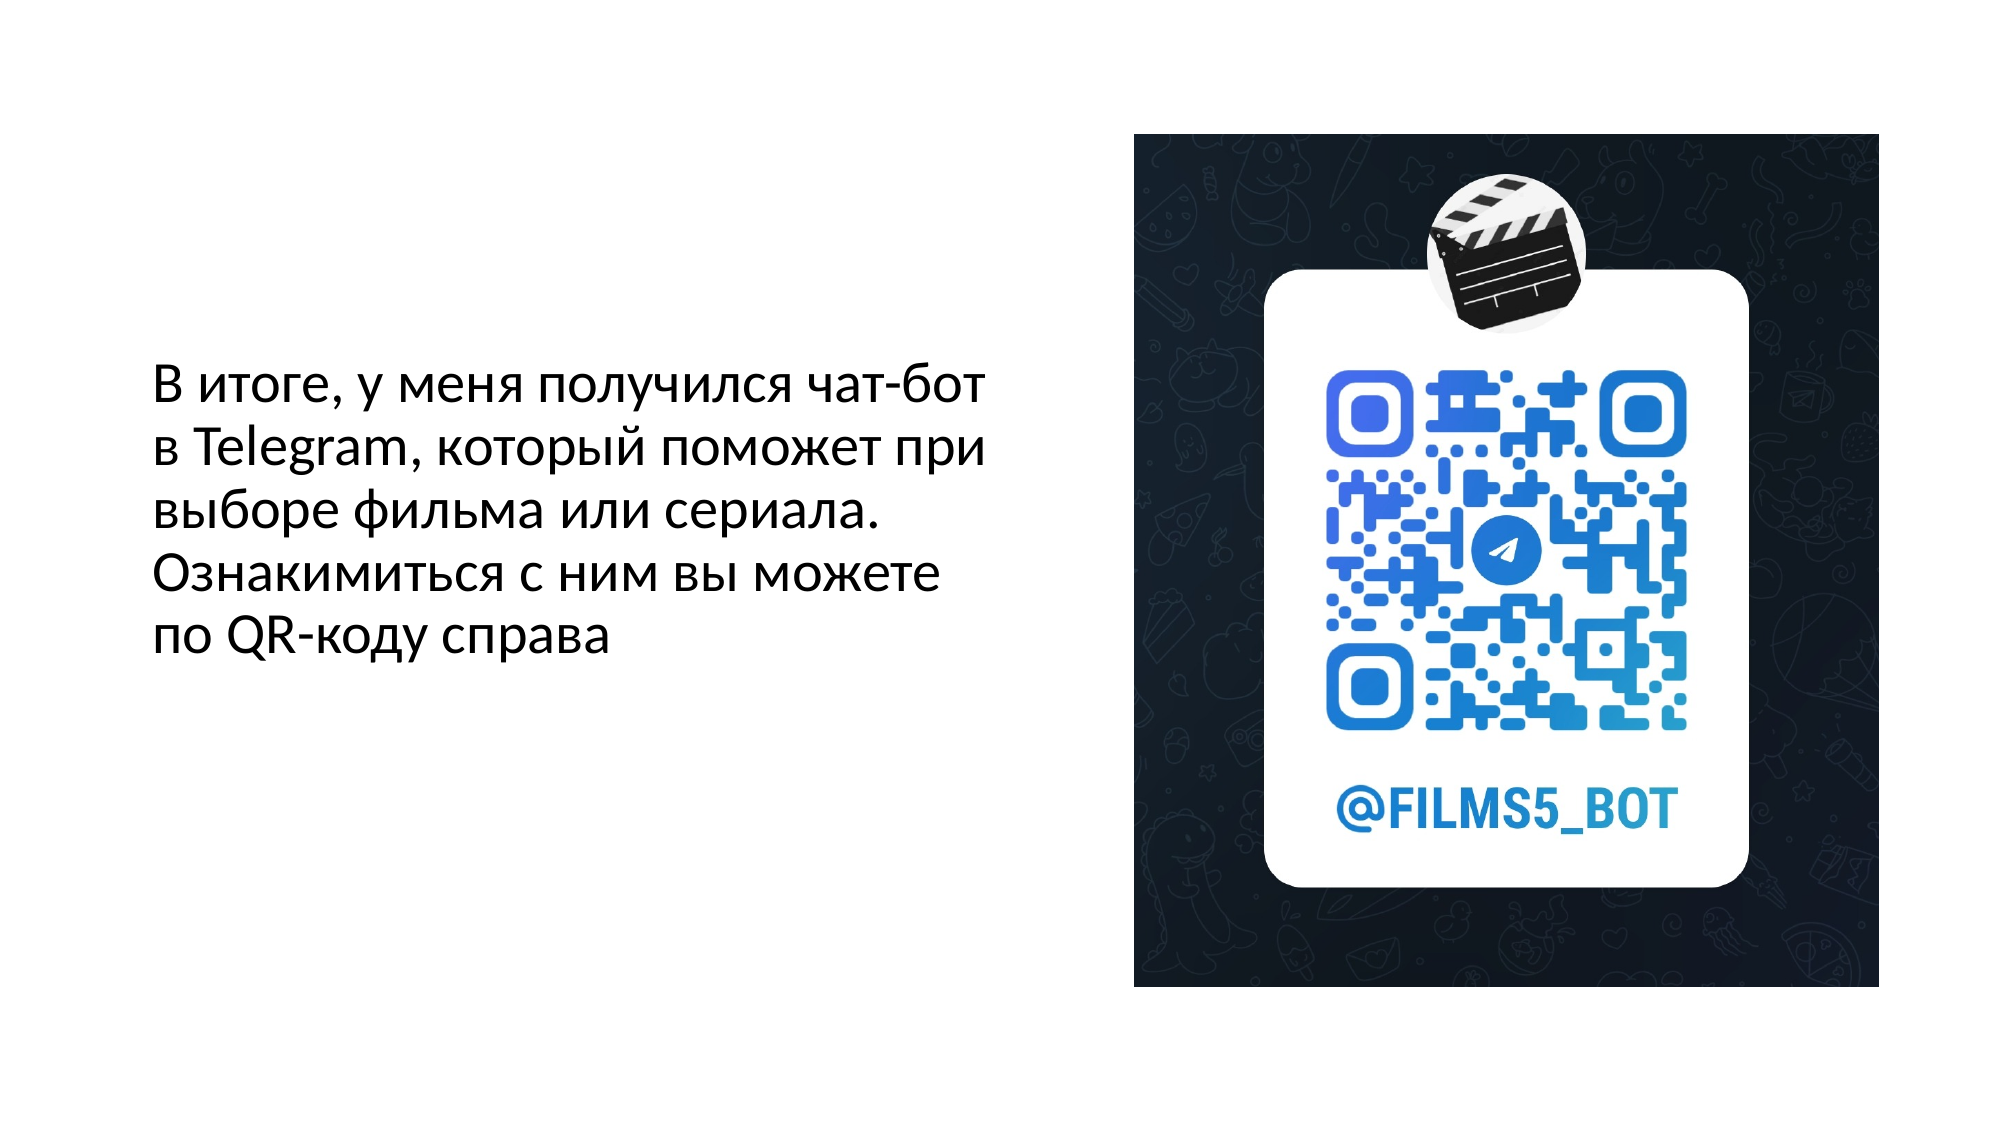

# В итоге, у меня получился чат-бот в Telegram, который поможет при выборе фильма или сериала. Ознакимиться с ним вы можете по QR-коду справа